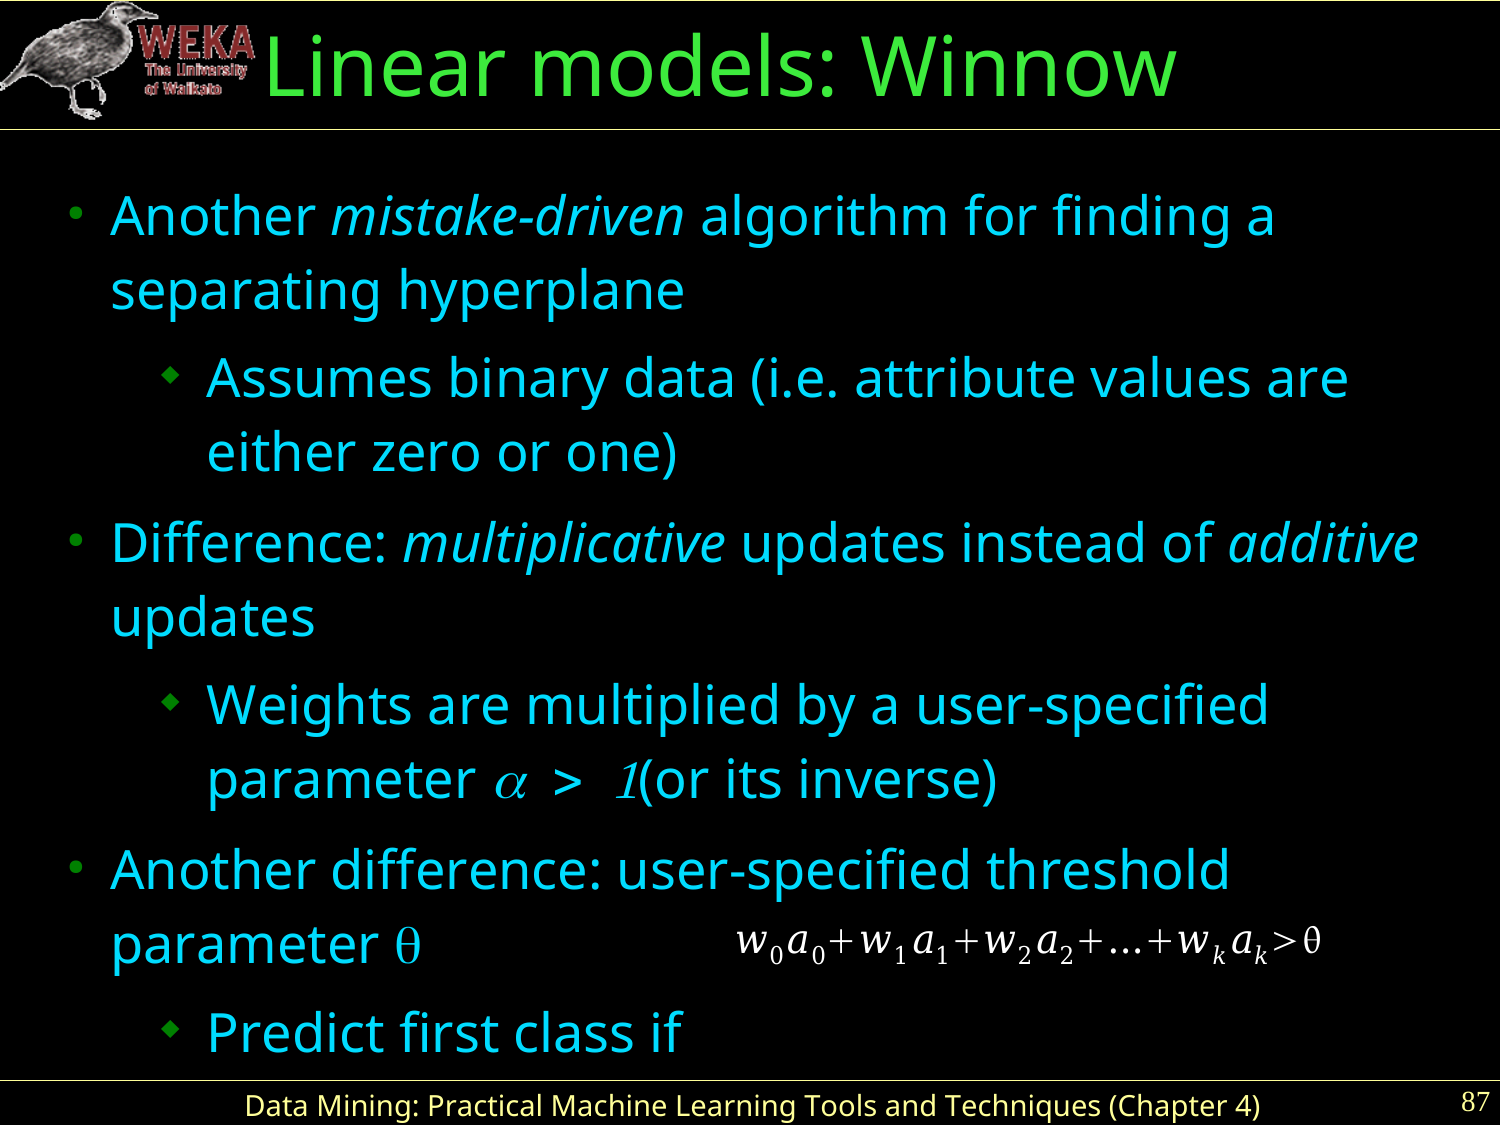

# Linear models: Winnow
Another mistake-driven algorithm for finding a separating hyperplane
Assumes binary data (i.e. attribute values are either zero or one)
Difference: multiplicative updates instead of additive updates
Weights are multiplied by a user-specified parameter a > 1(or its inverse)
Another difference: user-specified threshold parameter q
Predict first class if
Data Mining: Practical Machine Learning Tools and Techniques (Chapter 4)
87